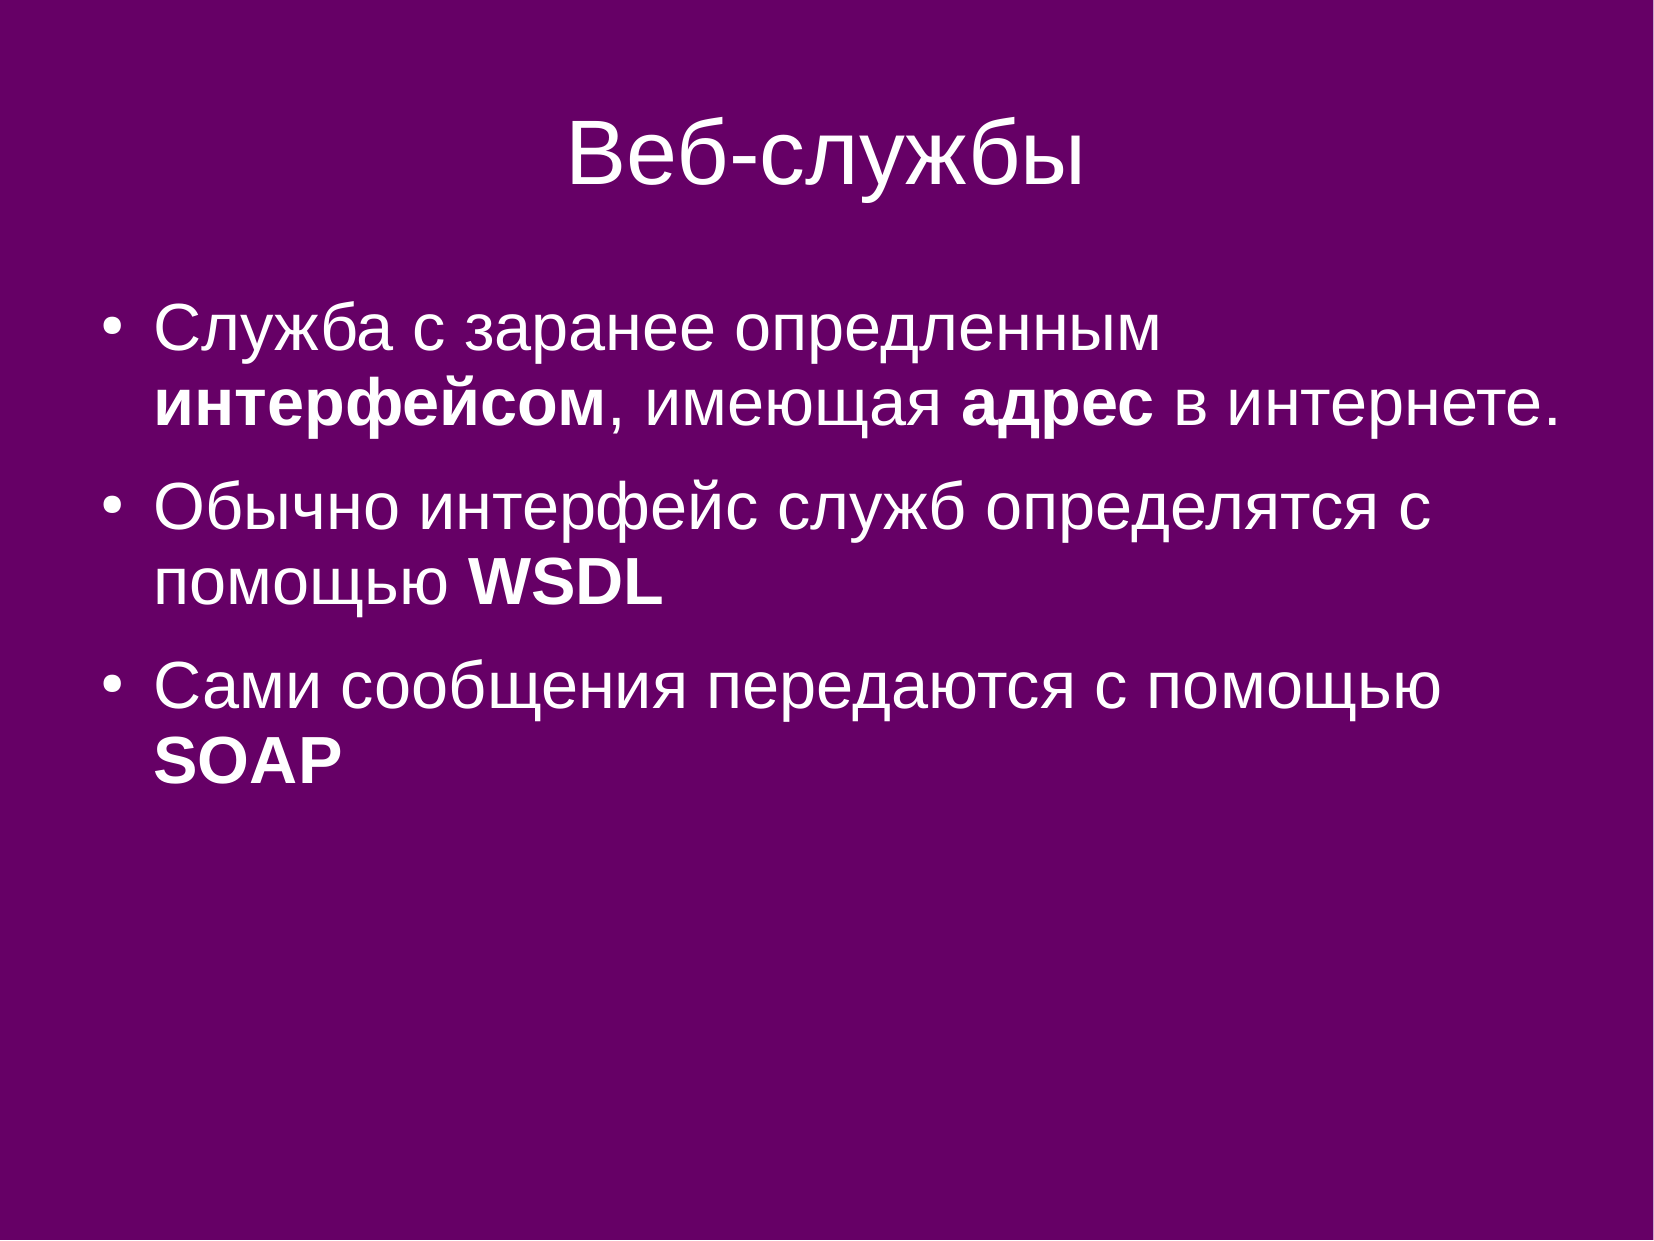

# Веб-службы
Служба с заранее опредленным интерфейсом, имеющая адрес в интернете.
Обычно интерфейс служб определятся с помощью WSDL
Сами сообщения передаются с помощью SOAP